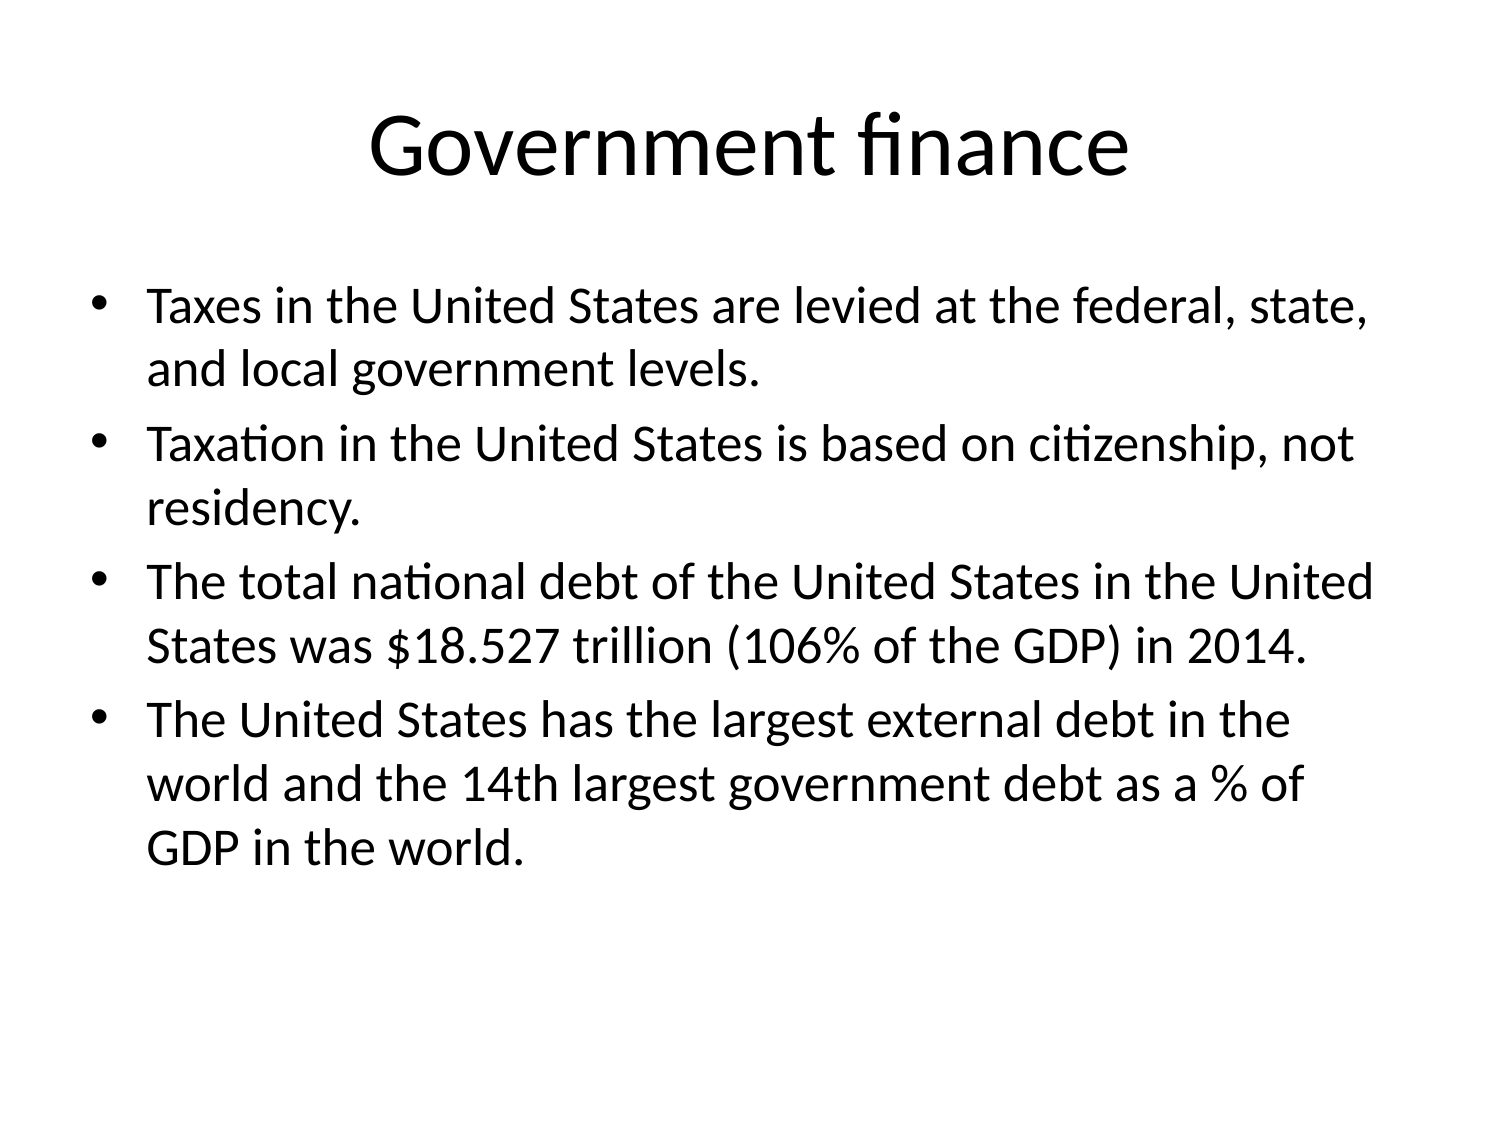

# Government finance
Taxes in the United States are levied at the federal, state, and local government levels.
Taxation in the United States is based on citizenship, not residency.
The total national debt of the United States in the United States was $18.527 trillion (106% of the GDP) in 2014.
The United States has the largest external debt in the world and the 14th largest government debt as a % of GDP in the world.